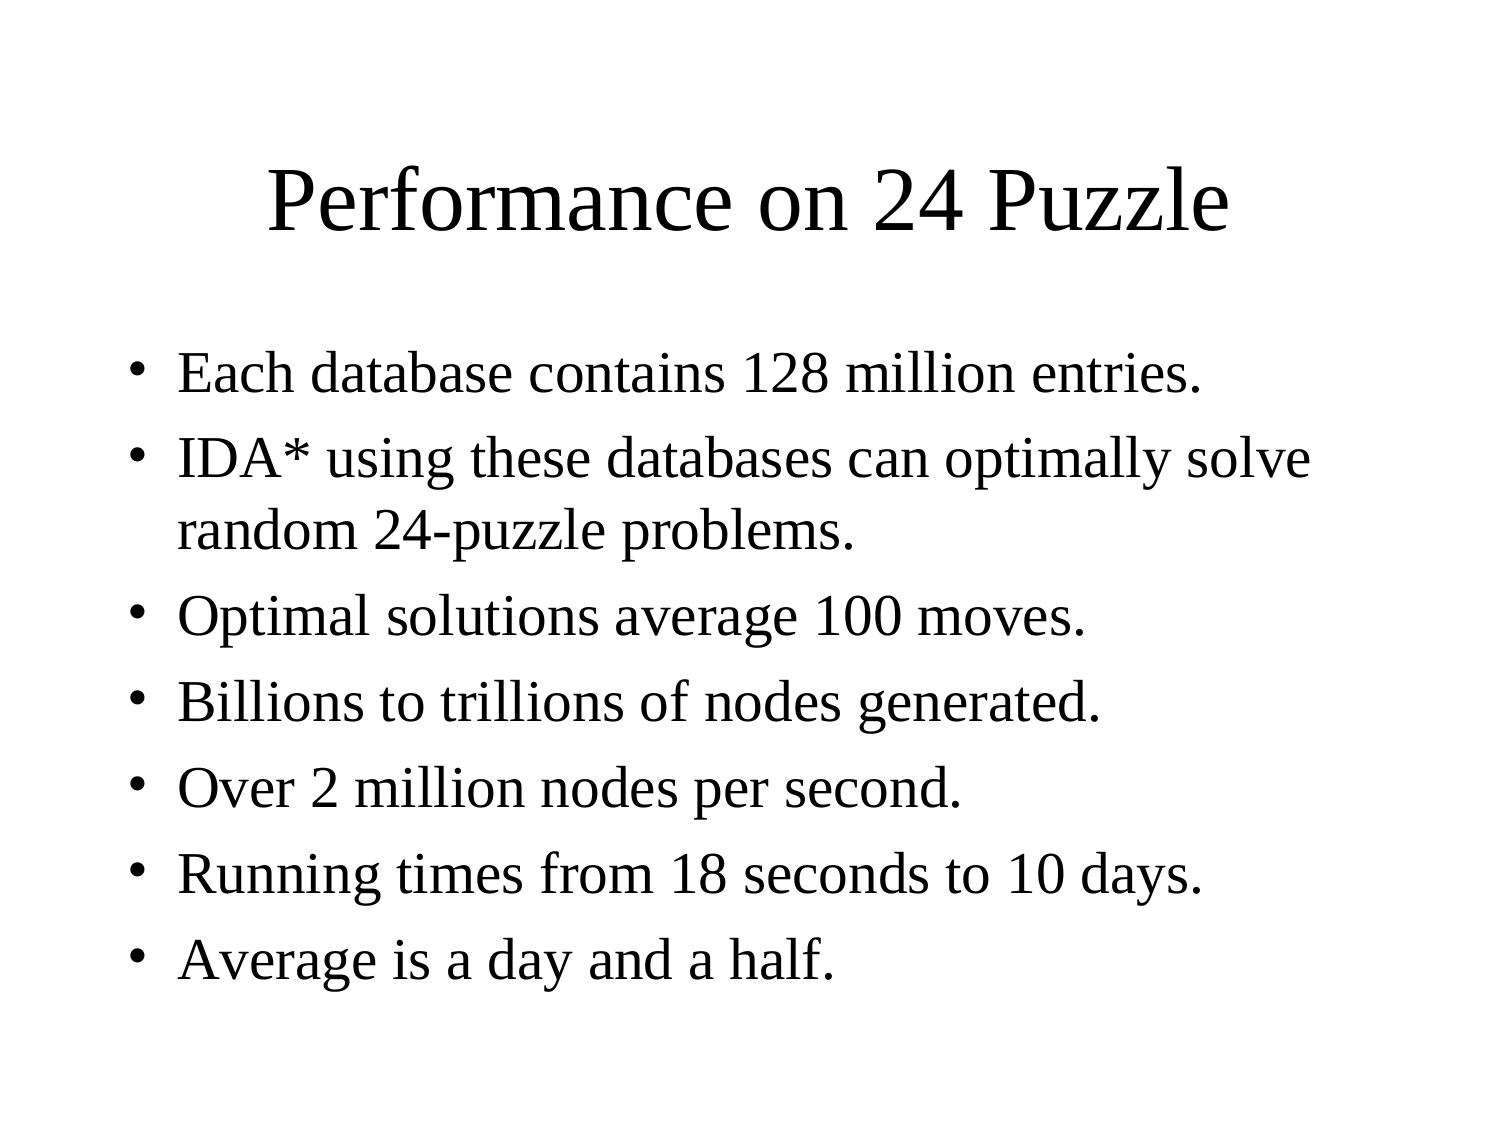

# Performance on 24 Puzzle
Each database contains 128 million entries.
IDA* using these databases can optimally solve random 24-puzzle problems.
Optimal solutions average 100 moves.
Billions to trillions of nodes generated.
Over 2 million nodes per second.
Running times from 18 seconds to 10 days.
Average is a day and a half.